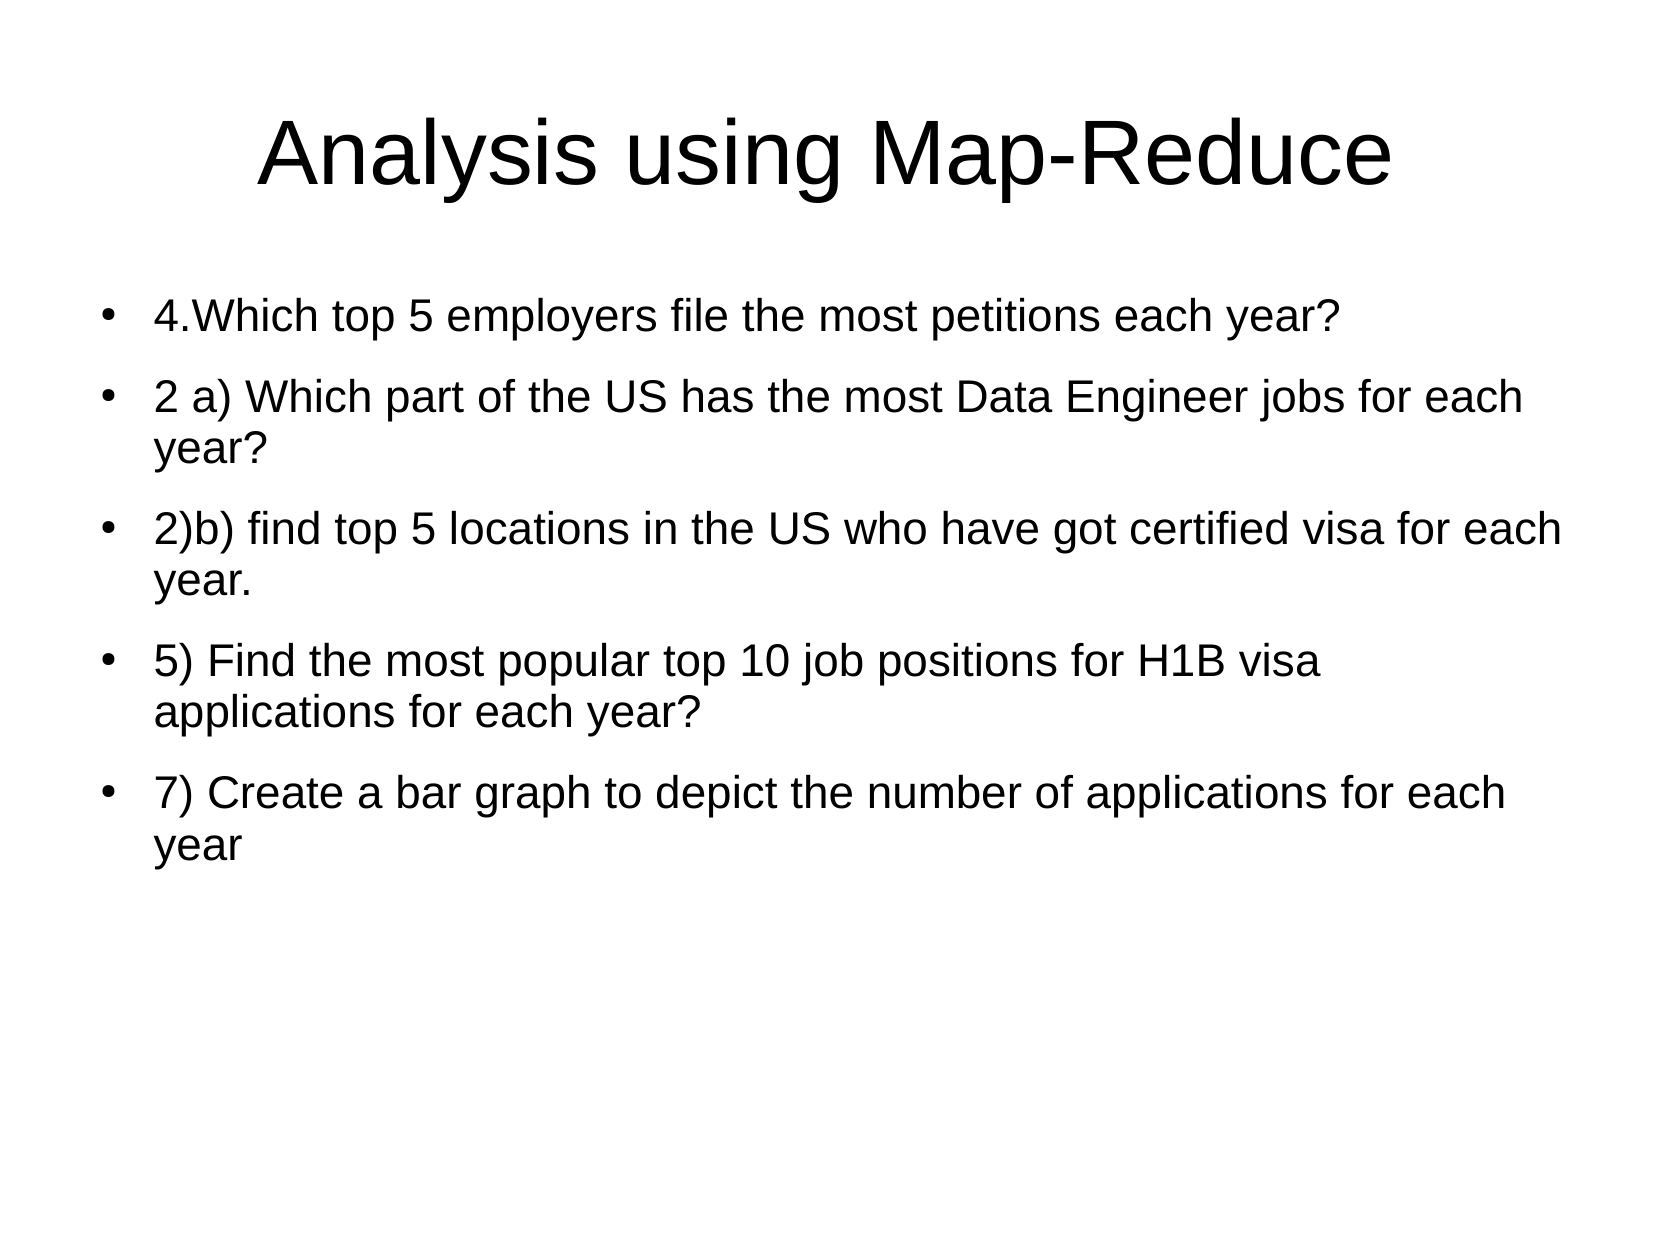

# Analysis using Map-Reduce
4.Which top 5 employers file the most petitions each year?
2 a) Which part of the US has the most Data Engineer jobs for each year?
2)b) find top 5 locations in the US who have got certified visa for each year.
5) Find the most popular top 10 job positions for H1B visa applications for each year?
7) Create a bar graph to depict the number of applications for each year